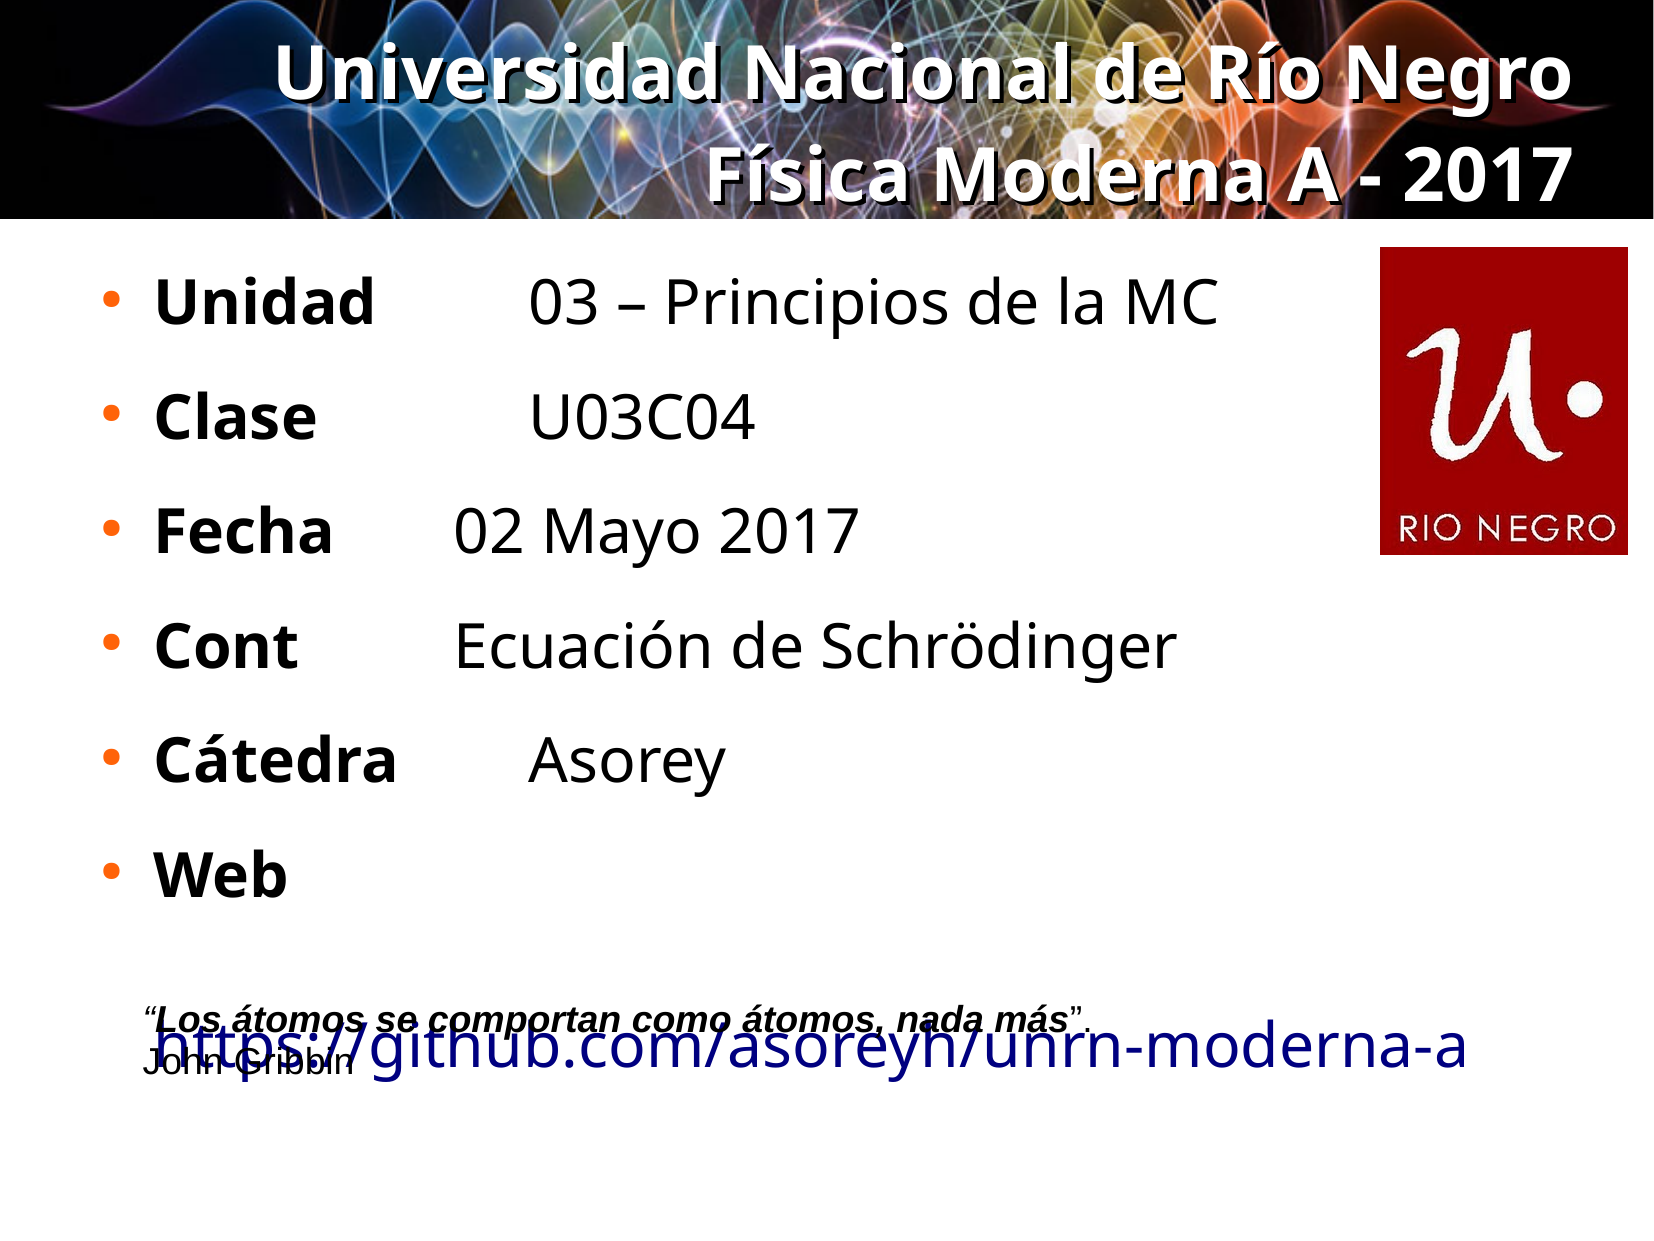

# Universidad Nacional de Río Negro Física Moderna A - 2017
Unidad 		03 – Principios de la MC
Clase			U03C04
Fecha		02 Mayo 2017
Cont			Ecuación de Schrödinger
Cátedra		Asorey
Web
		https://github.com/asoreyh/unrn-moderna-a
“Los átomos se comportan como átomos, nada más”.
John Gribbin